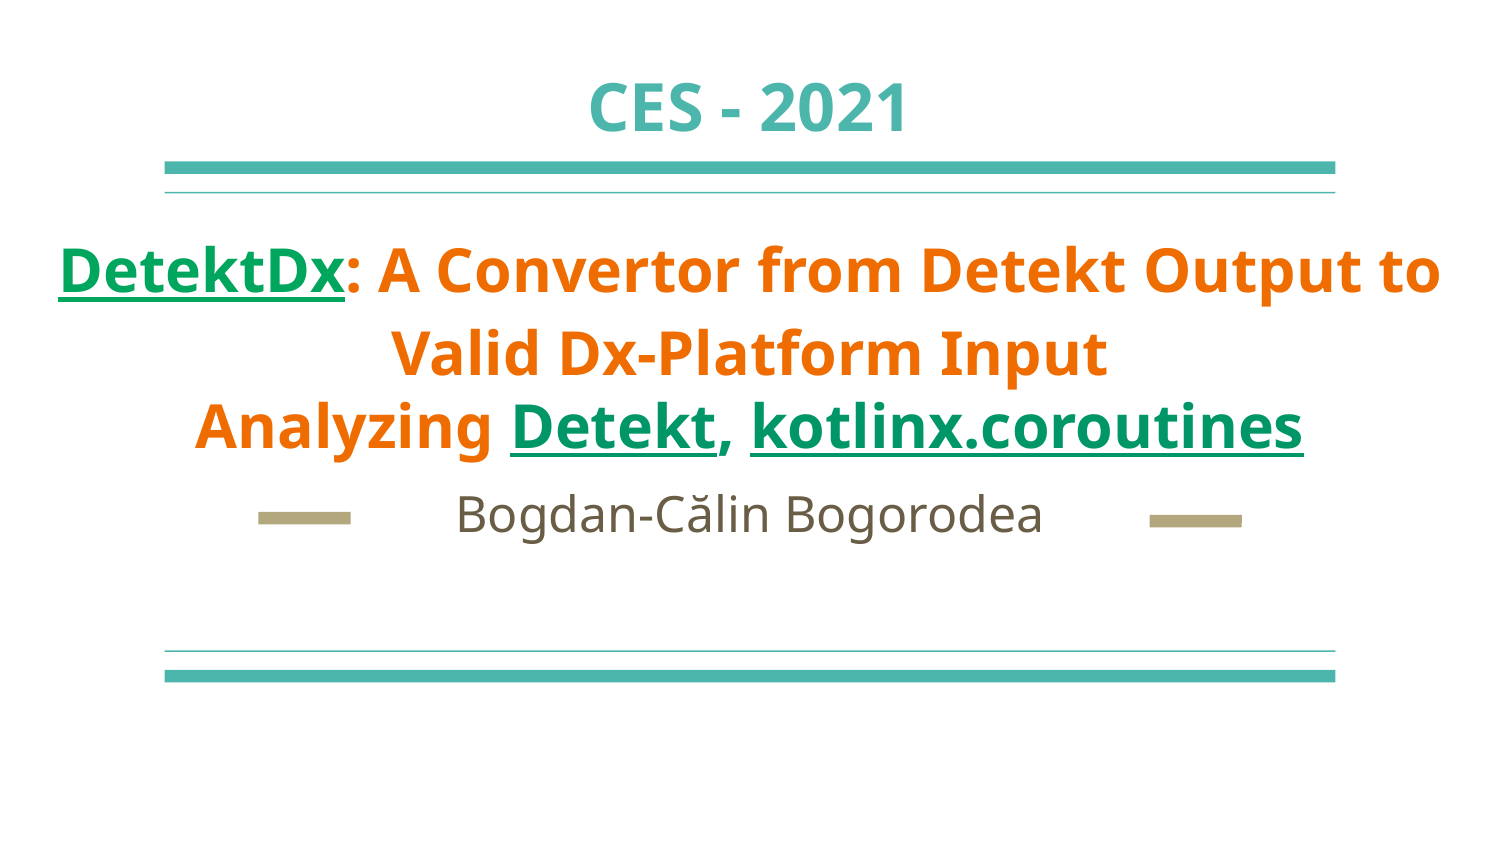

CES - 2021
# DetektDx: A Convertor from Detekt Output to Valid Dx-Platform Input Analyzing Detekt, kotlinx.coroutines
Bogdan-Călin Bogorodea